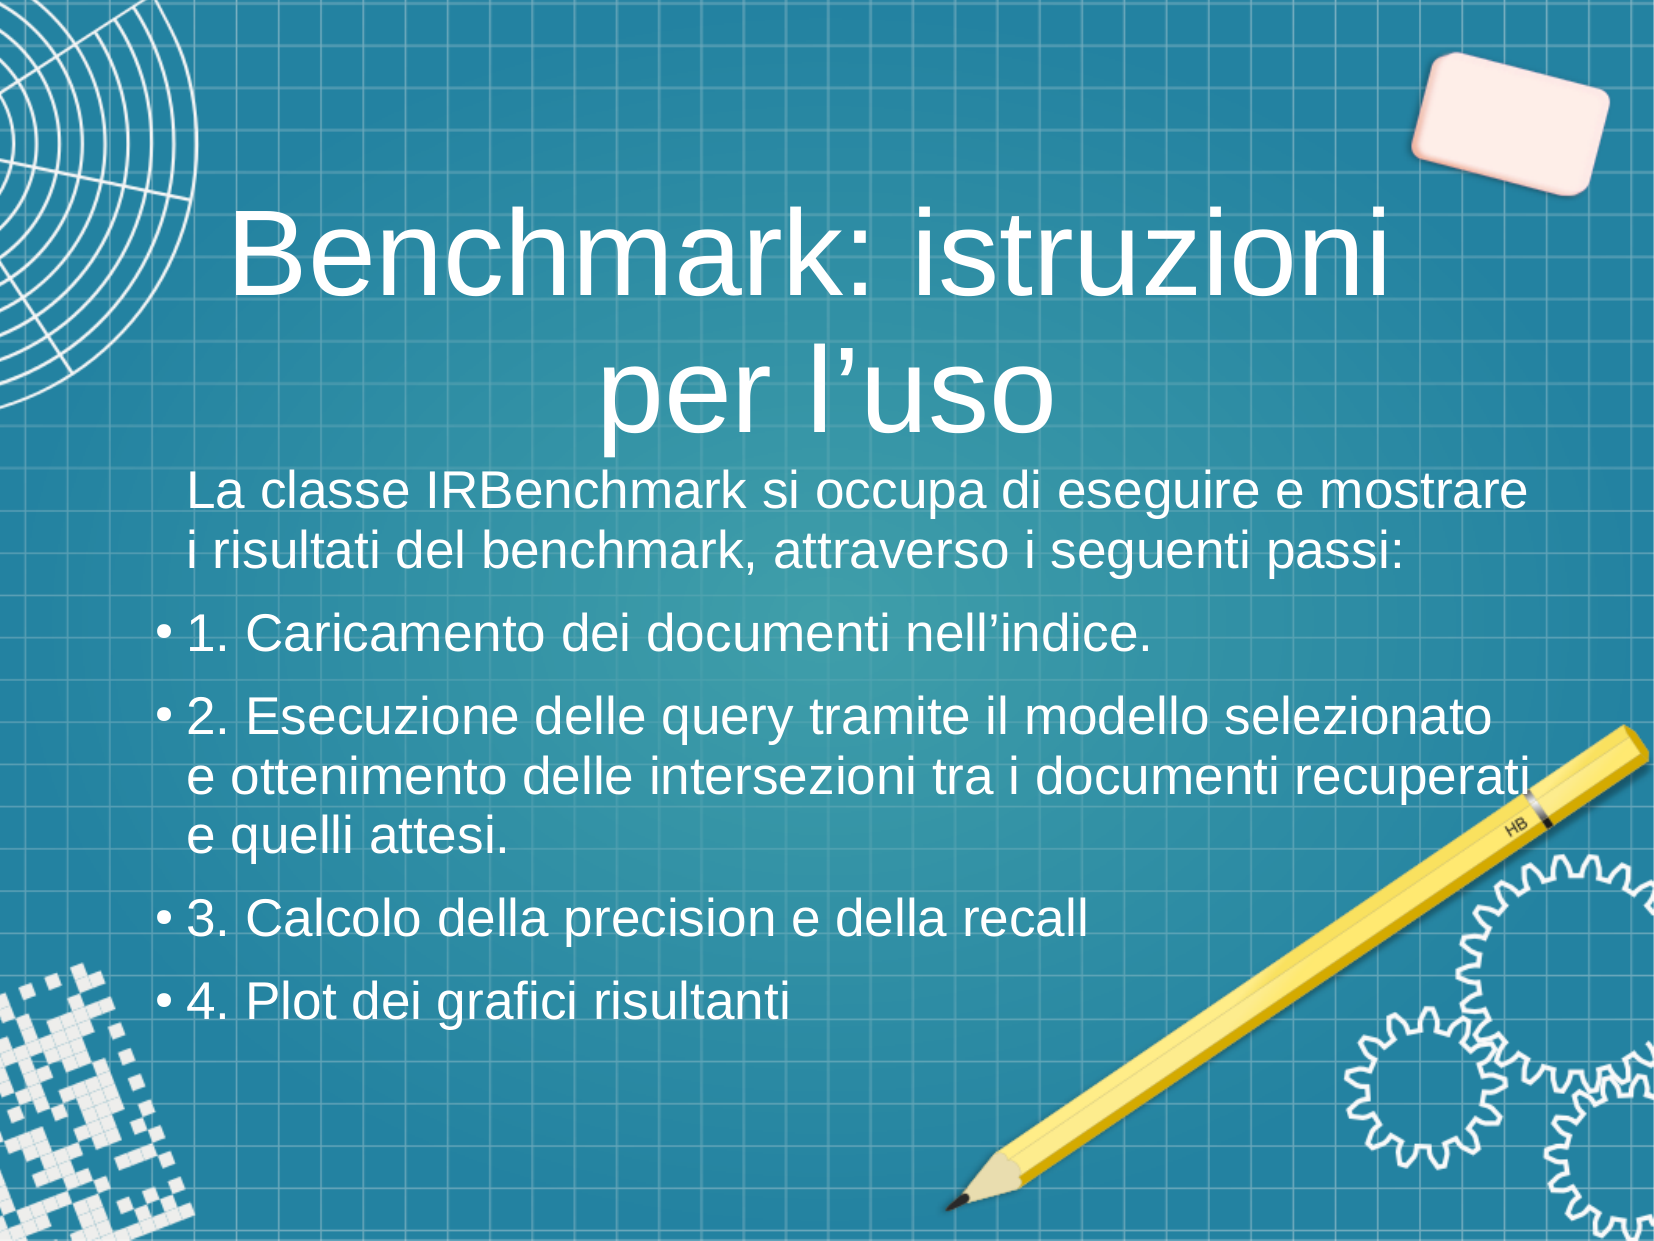

# Benchmark: istruzioni per l’uso
La classe IRBenchmark si occupa di eseguire e mostrare i risultati del benchmark, attraverso i seguenti passi:
1. Caricamento dei documenti nell’indice.
2. Esecuzione delle query tramite il modello selezionato e ottenimento delle intersezioni tra i documenti recuperati e quelli attesi.
3. Calcolo della precision e della recall
4. Plot dei grafici risultanti